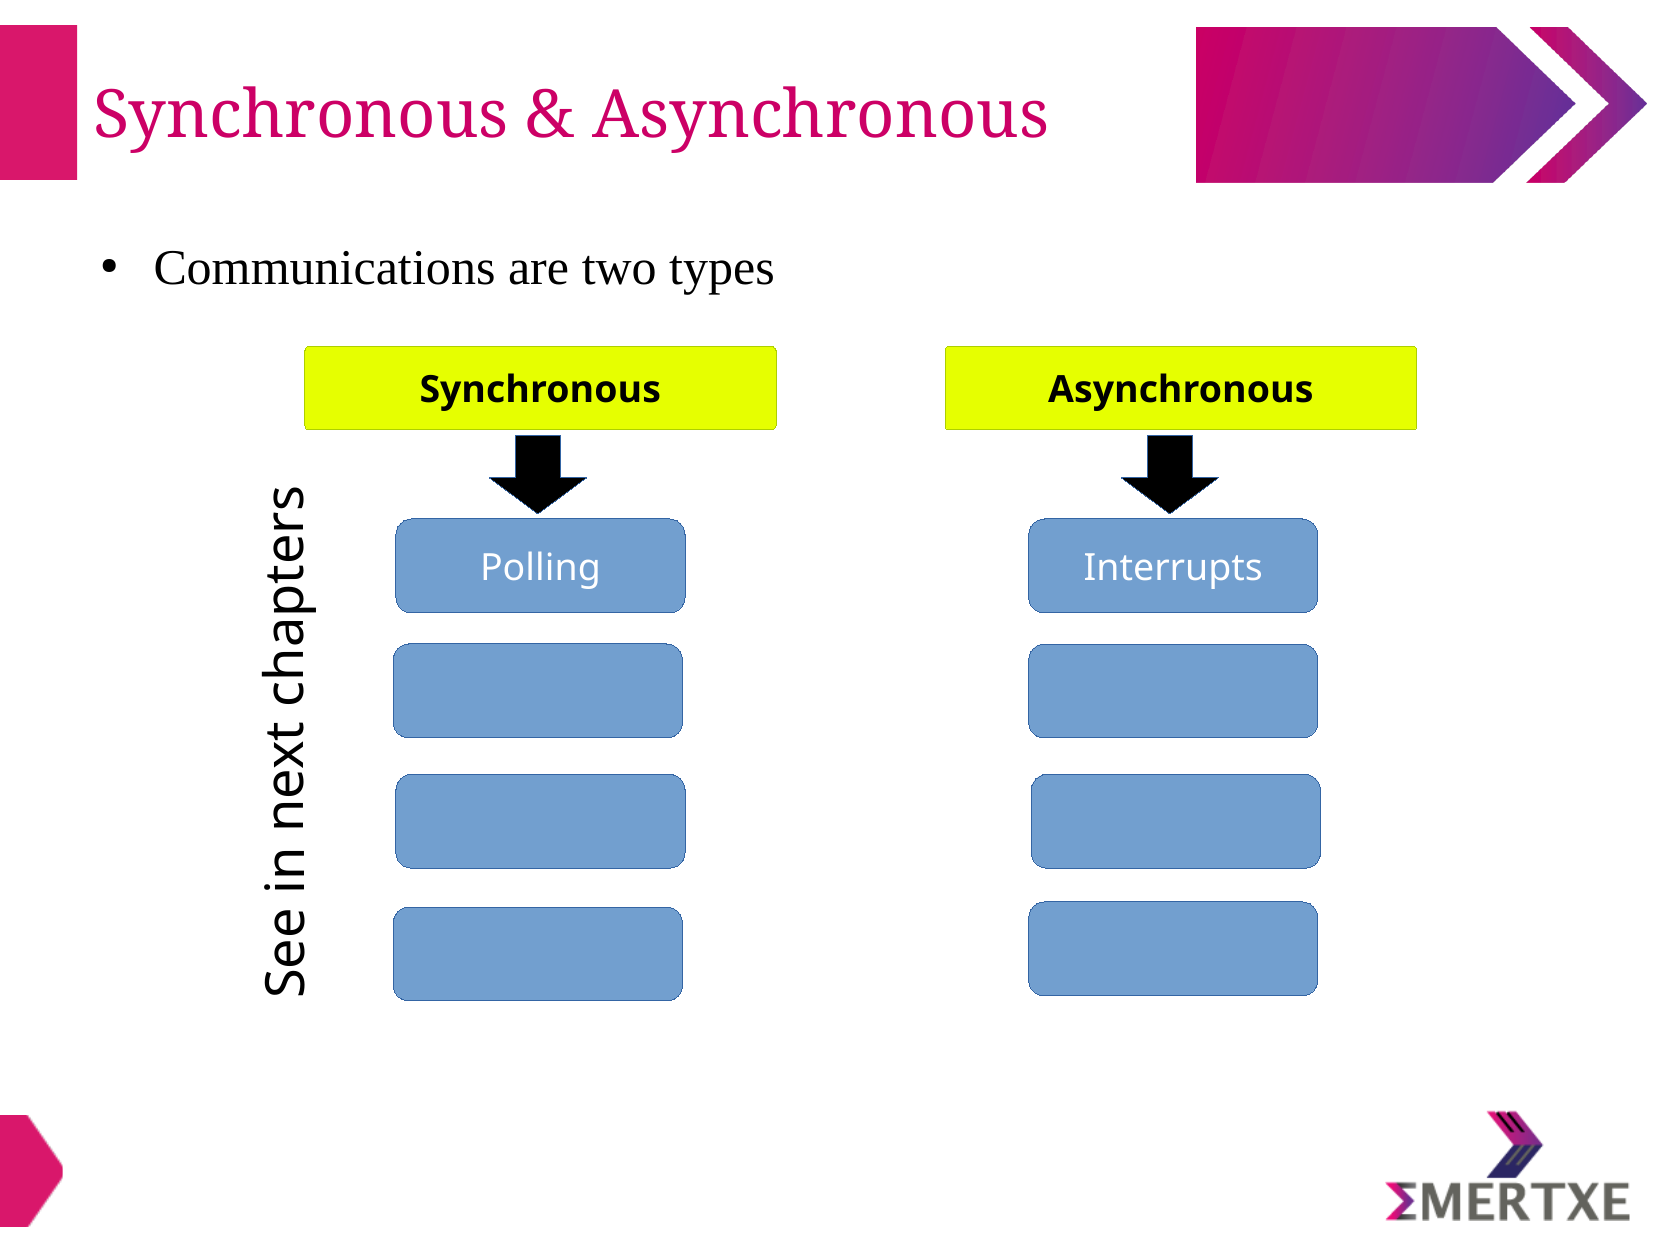

# Synchronous & Asynchronous
Communications are two types
Synchronous
Asynchronous
Polling
Interrupts
See in next chapters